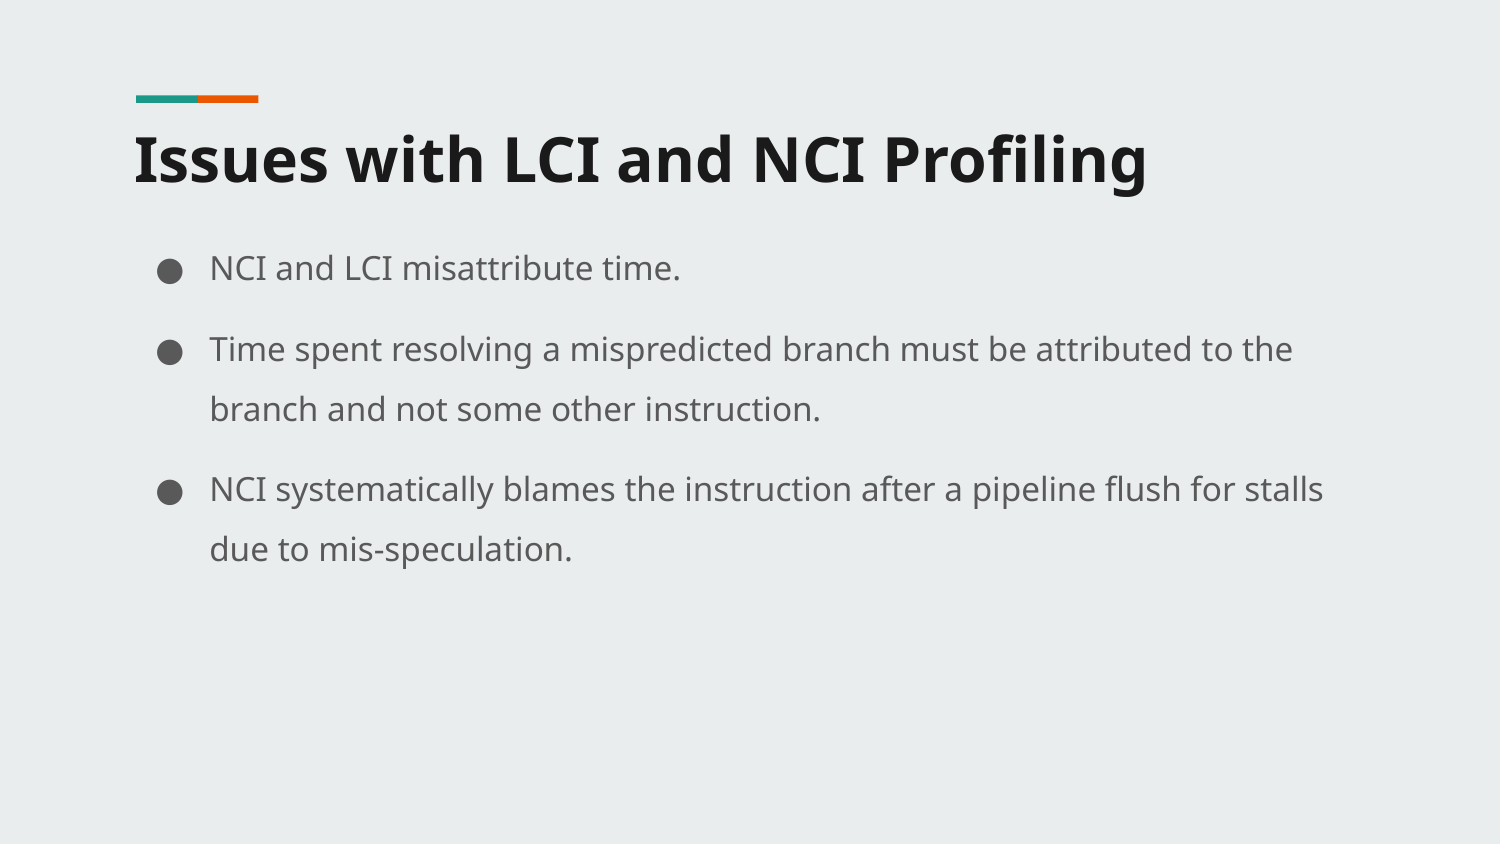

Issues with LCI and NCI Profiling
NCI and LCI misattribute time.
Time spent resolving a mispredicted branch must be attributed to the branch and not some other instruction.
NCI systematically blames the instruction after a pipeline flush for stalls due to mis-speculation.